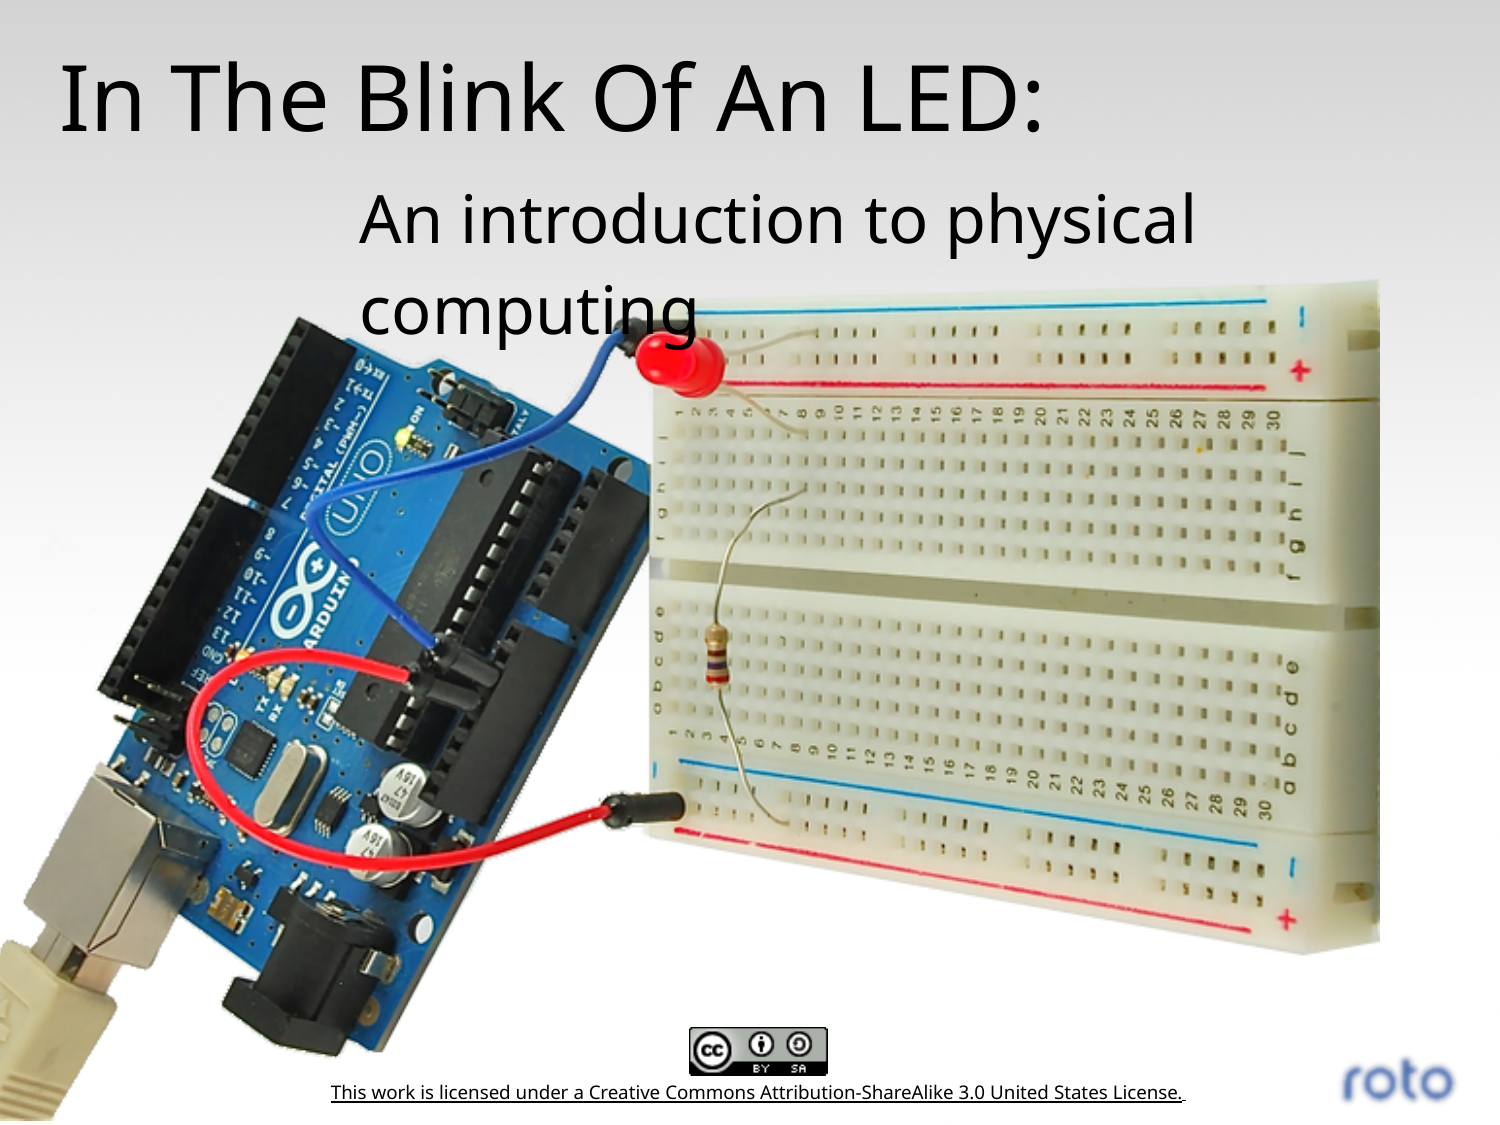

# In The Blink Of An LED:
An introduction to physical computing